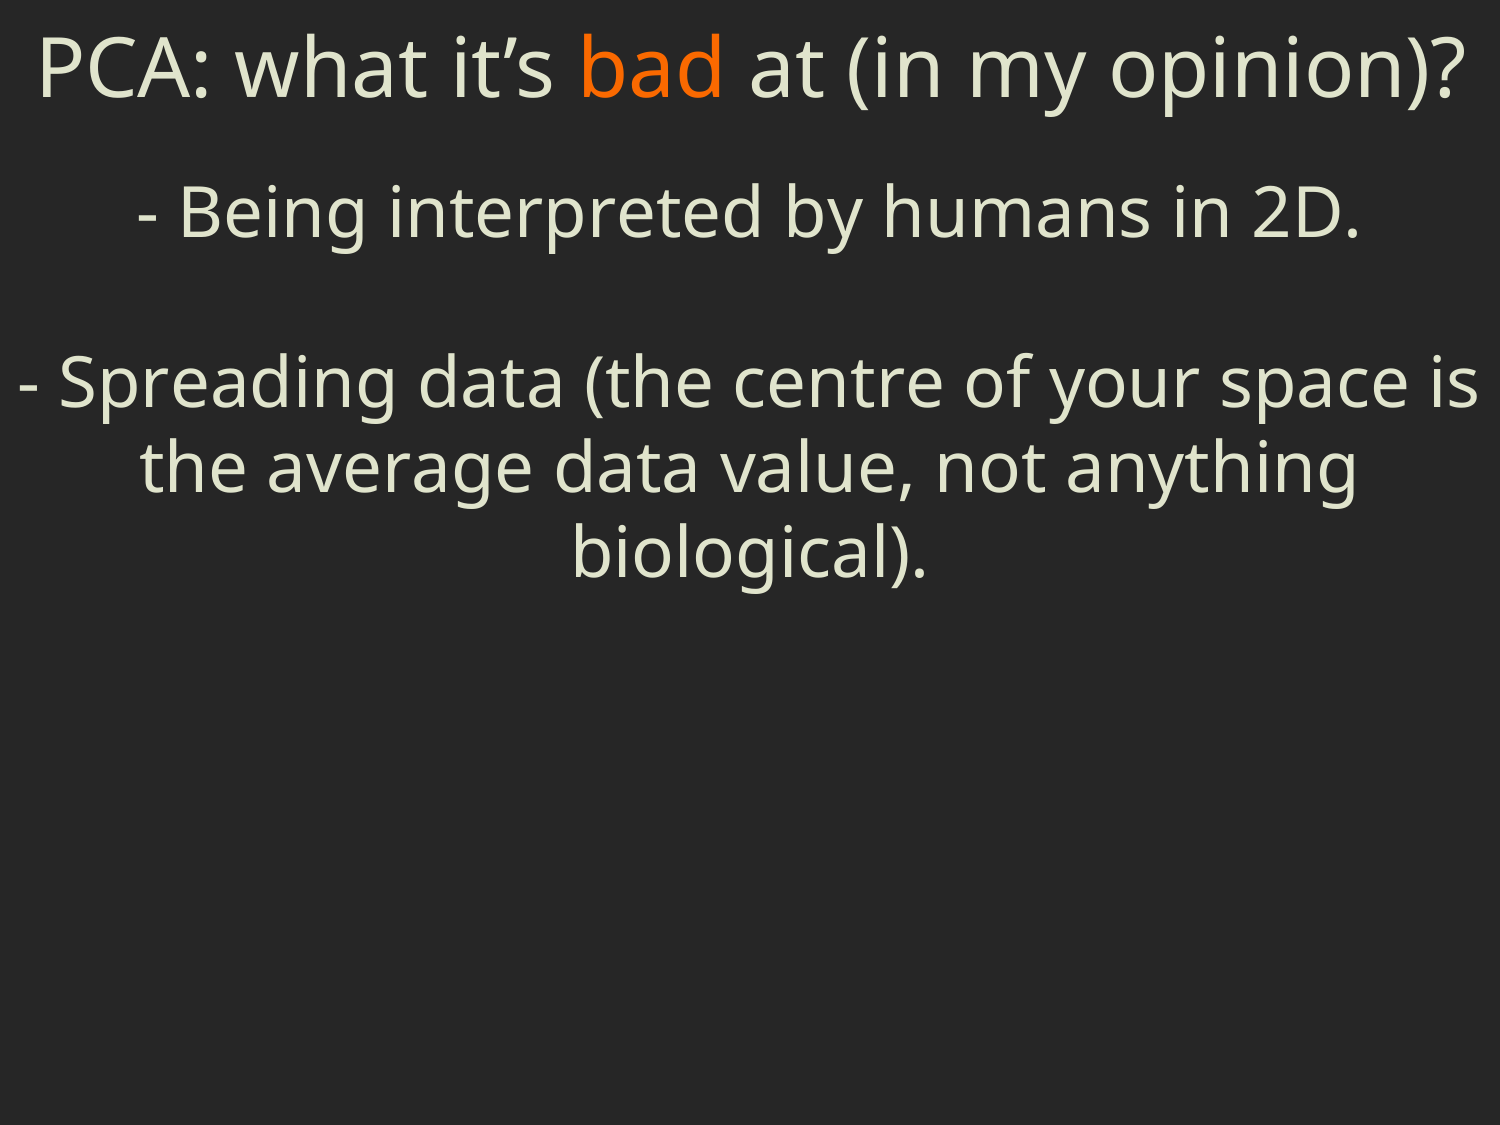

PCA: what it’s bad at (in my opinion)?
- Being interpreted by humans in 2D.
- Spreading data (the centre of your space is the average data value, not anything biological).